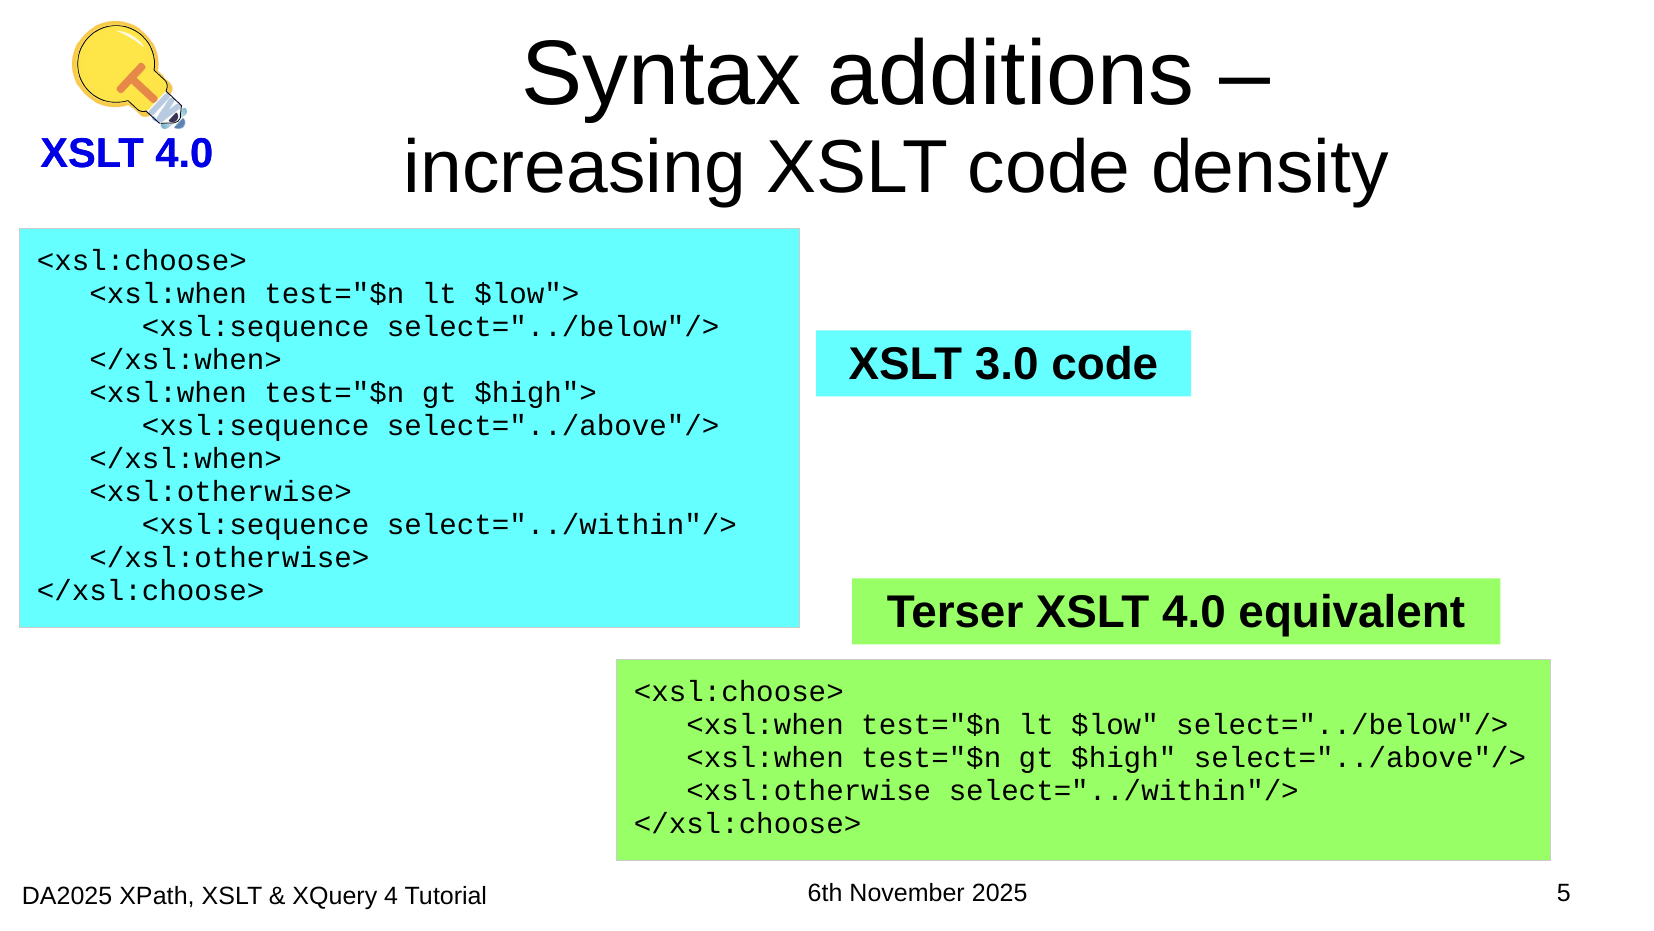

XSLT 4.0
# Syntax additions – increasing XSLT code density
<xsl:choose>
 <xsl:when test="$n lt $low">
 <xsl:sequence select="../below"/>
 </xsl:when>
 <xsl:when test="$n gt $high">
 <xsl:sequence select="../above"/>
 </xsl:when>
 <xsl:otherwise>
 <xsl:sequence select="../within"/>
 </xsl:otherwise>
</xsl:choose>
XSLT 3.0 code
Terser XSLT 4.0 equivalent
<xsl:choose>
 <xsl:when test="$n lt $low" select="../below"/>
 <xsl:when test="$n gt $high" select="../above"/>
 <xsl:otherwise select="../within"/>
</xsl:choose>
5
6th November 2025
DA2025 XPath, XSLT & XQuery 4 Tutorial